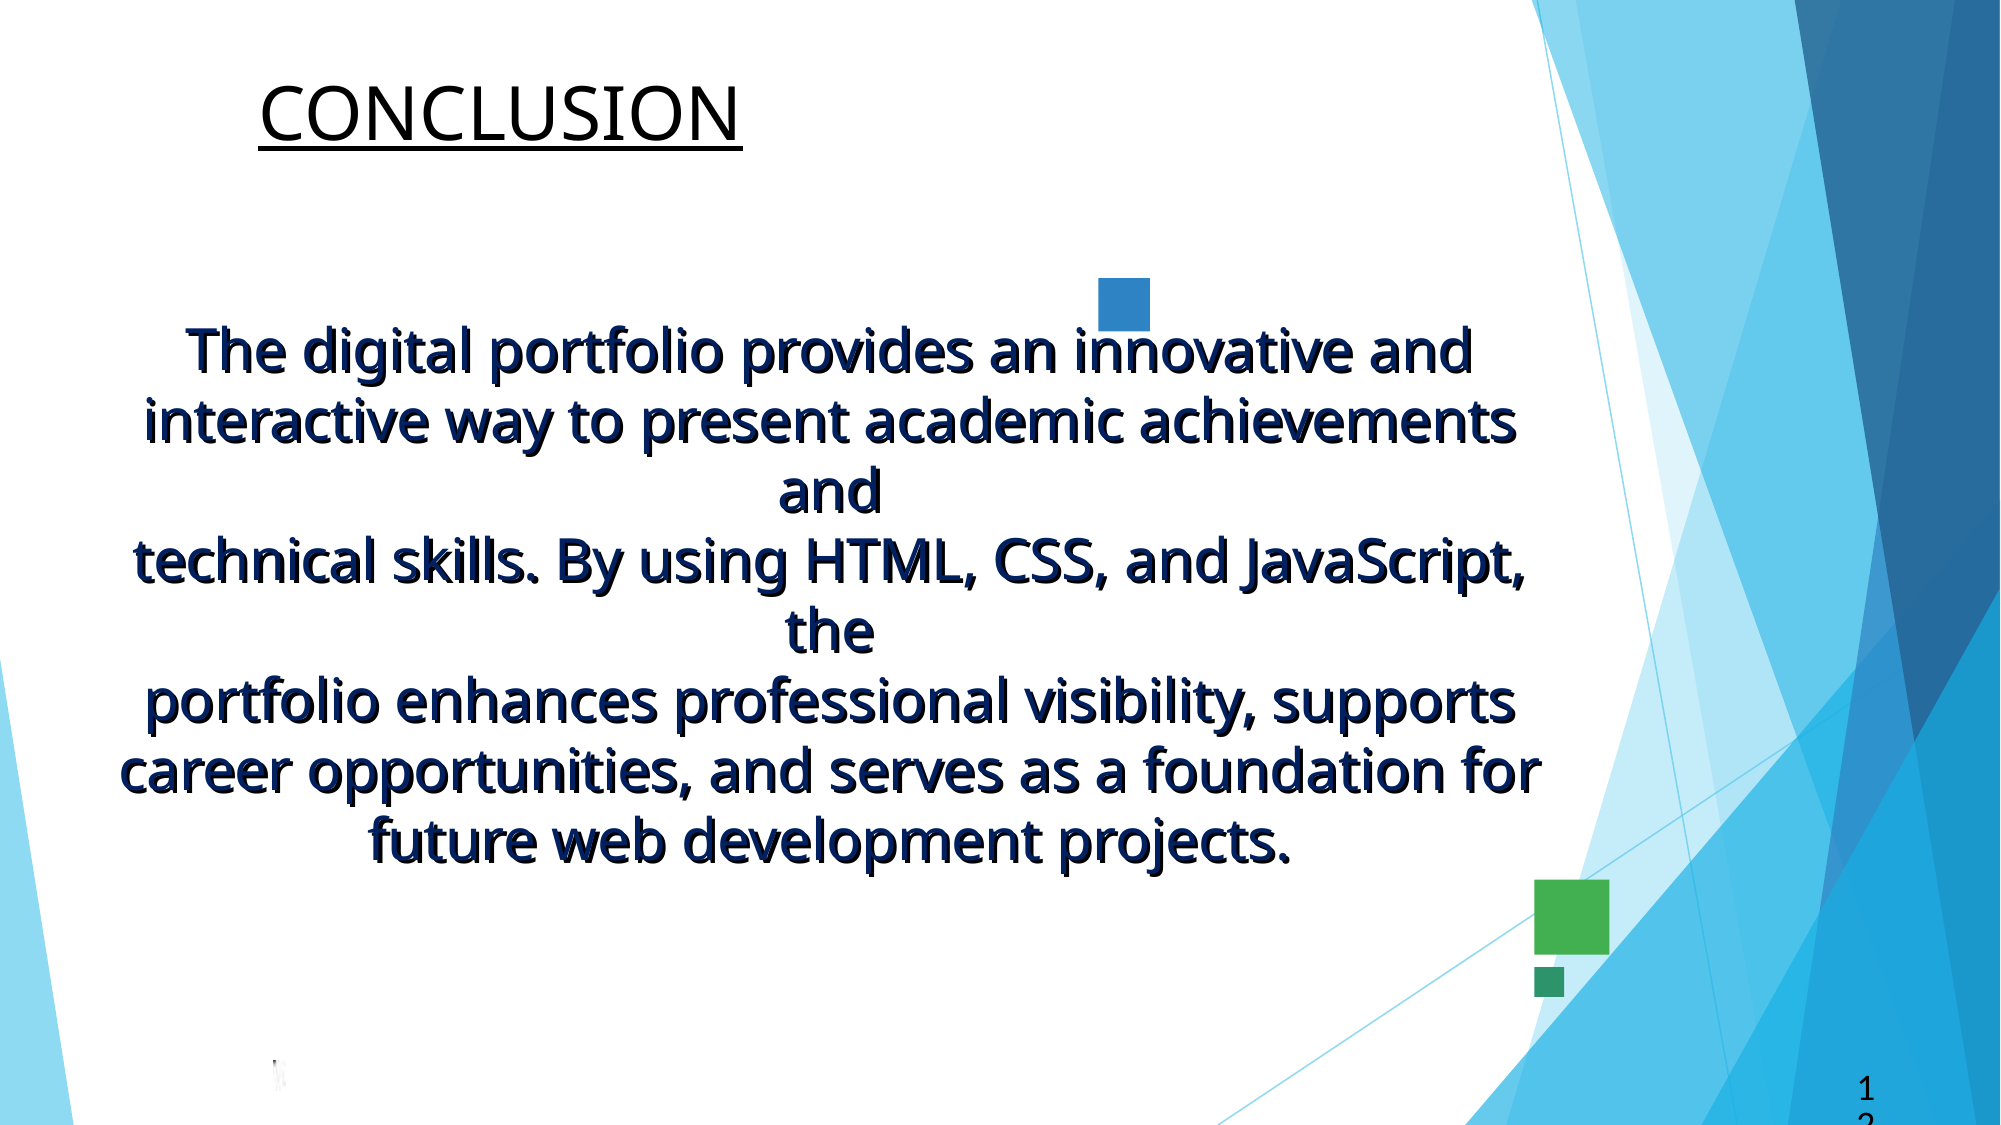

# CONCLUSION
The digital portfolio provides an innovative and
interactive way to present academic achievements and
technical skills. By using HTML, CSS, and JavaScript, the
portfolio enhances professional visibility, supports
career opportunities, and serves as a foundation for
future web development projects.